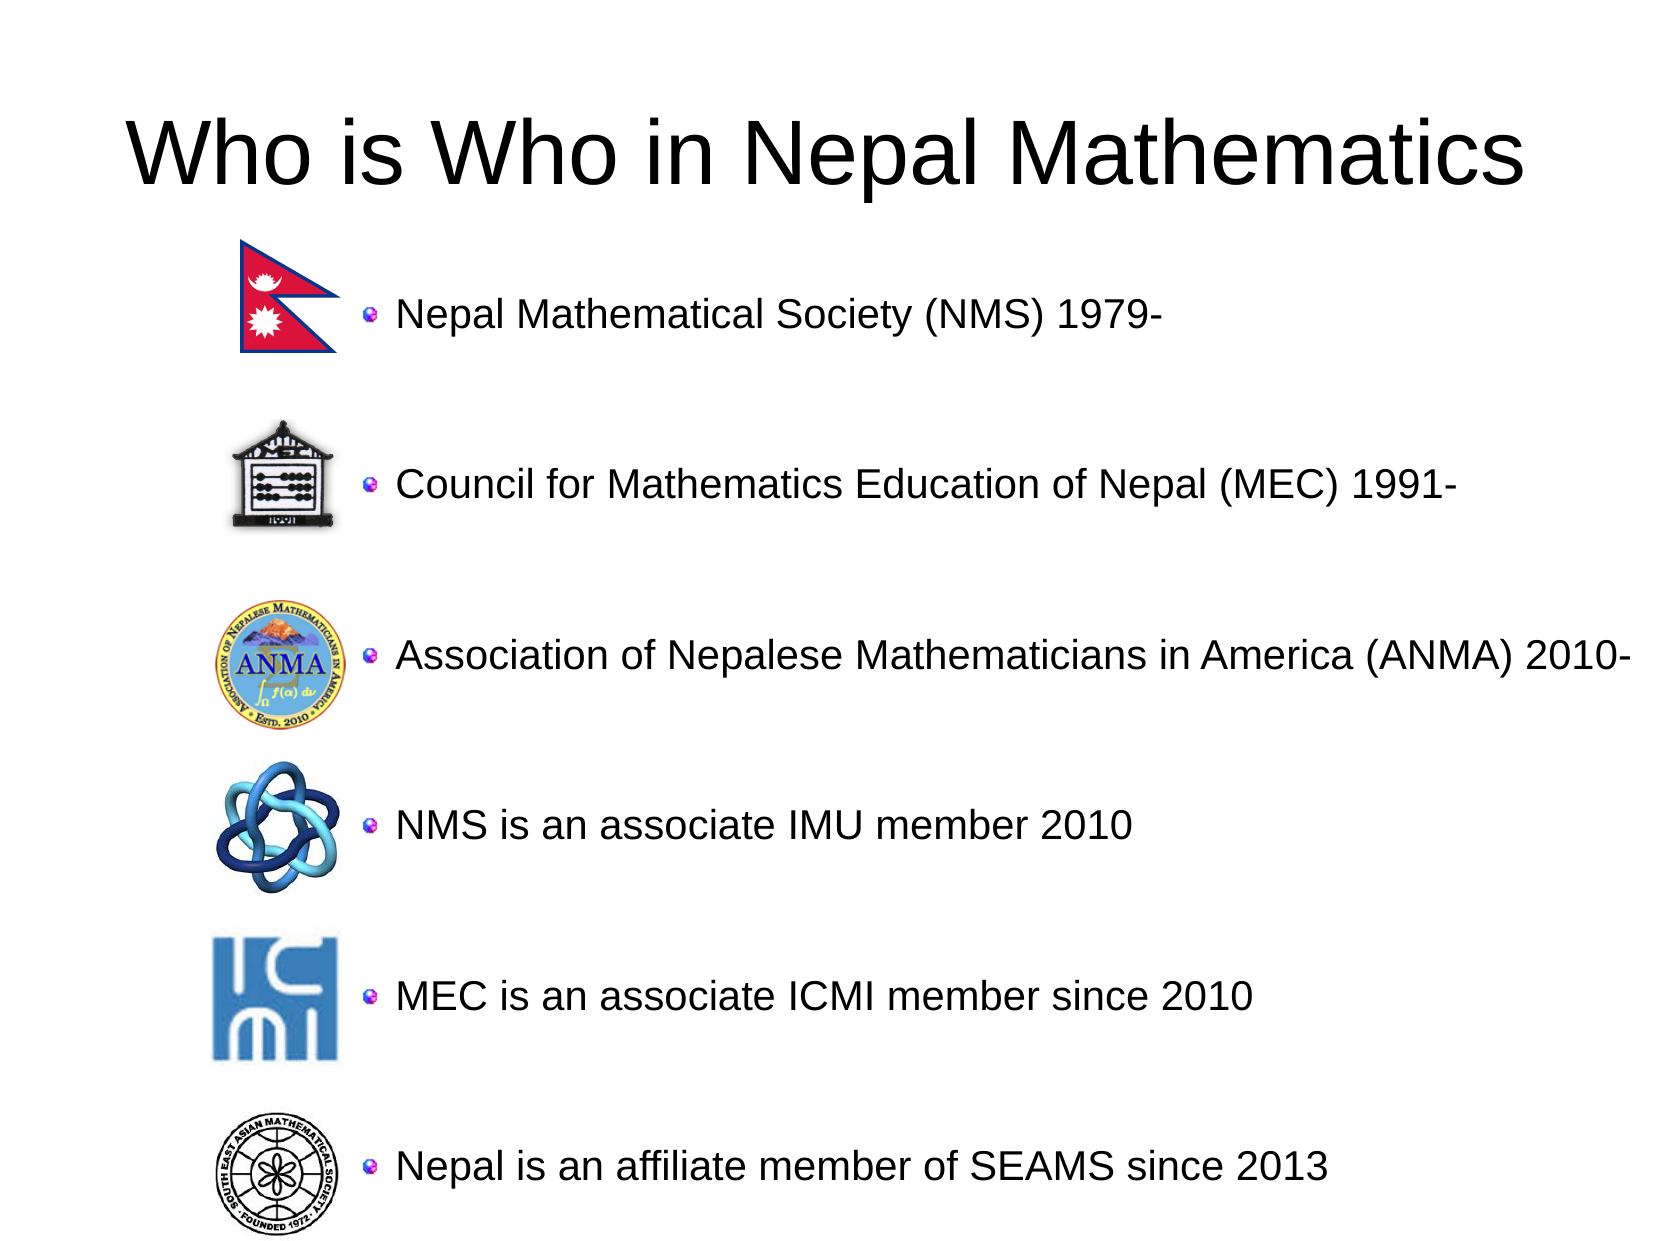

# Who is Who in Nepal Mathematics
Nepal Mathematical Society (NMS) 1979-
Council for Mathematics Education of Nepal (MEC) 1991-
Association of Nepalese Mathematicians in America (ANMA) 2010-
NMS is an associate IMU member 2010
MEC is an associate ICMI member since 2010
Nepal is an affiliate member of SEAMS since 2013